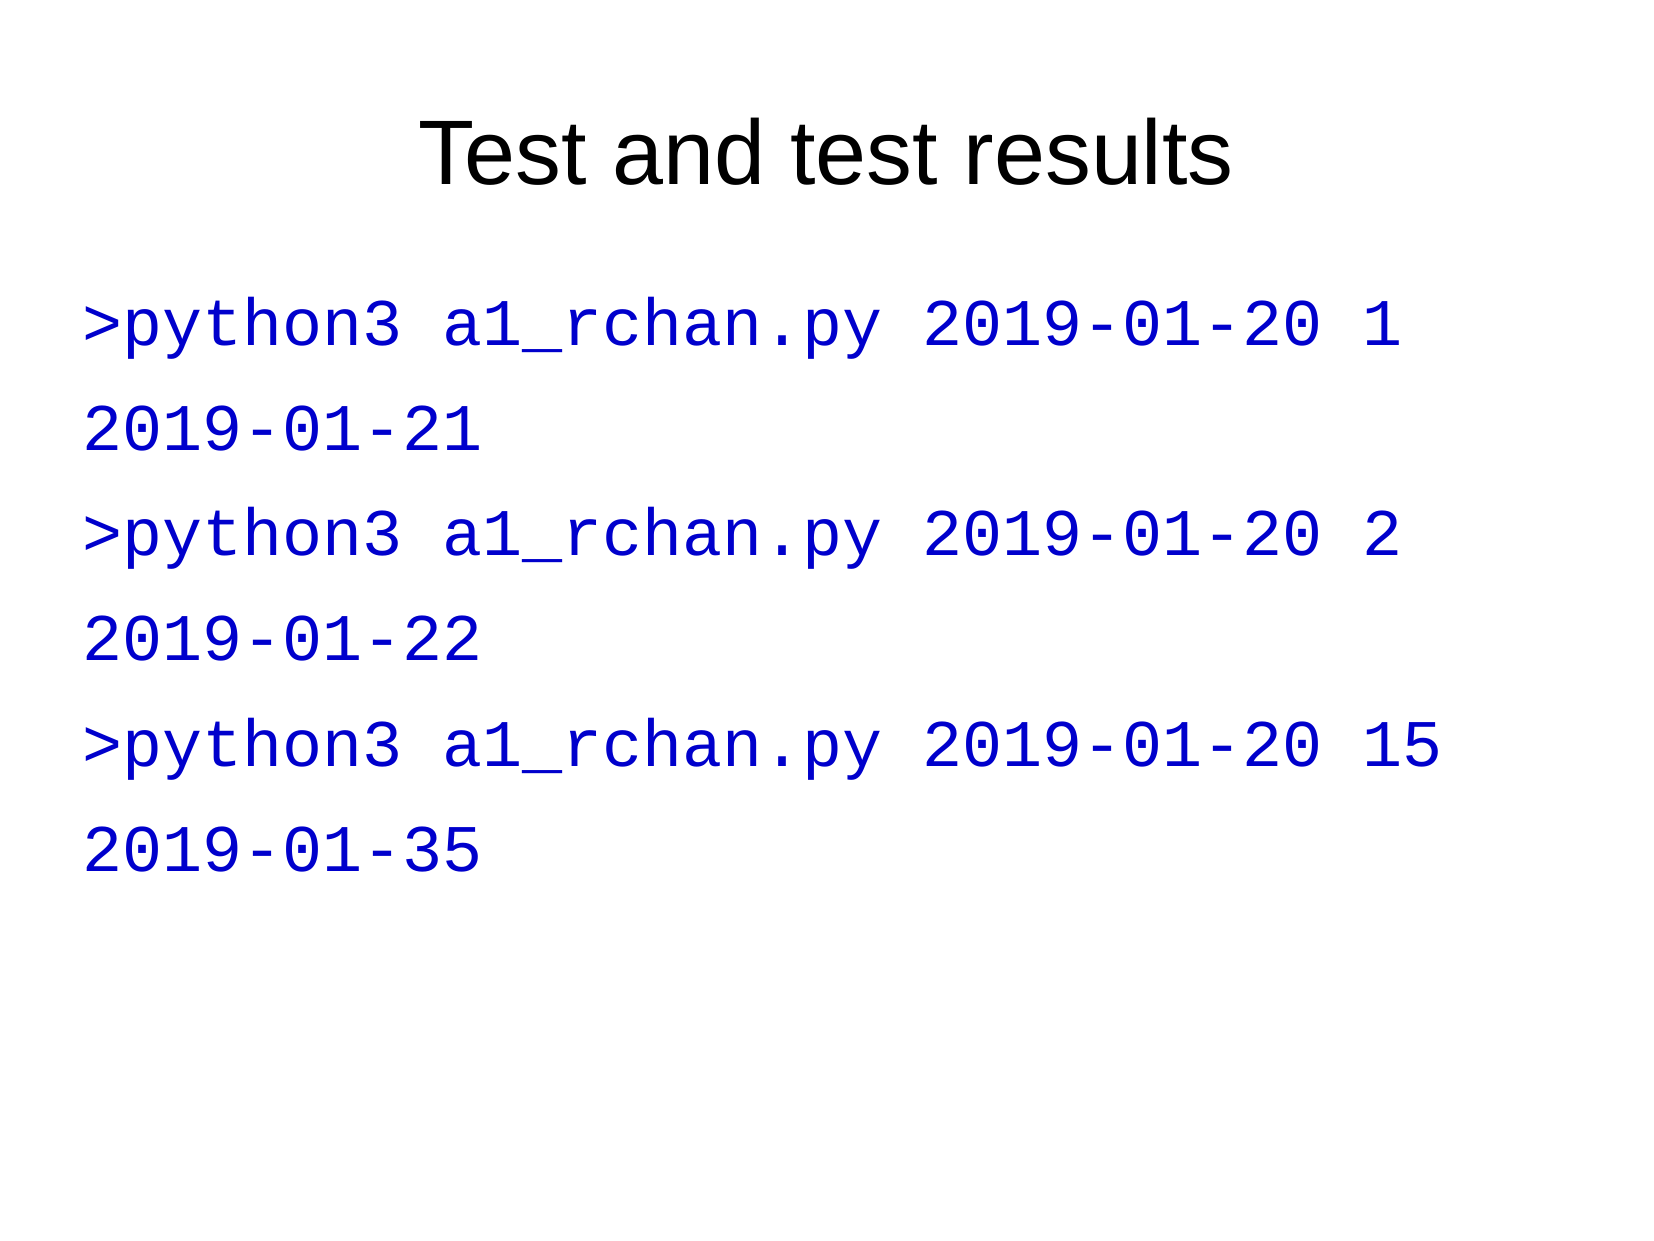

# Test and test results
>python3 a1_rchan.py 2019-01-20 1
2019-01-21
>python3 a1_rchan.py 2019-01-20 2
2019-01-22
>python3 a1_rchan.py 2019-01-20 15
2019-01-35